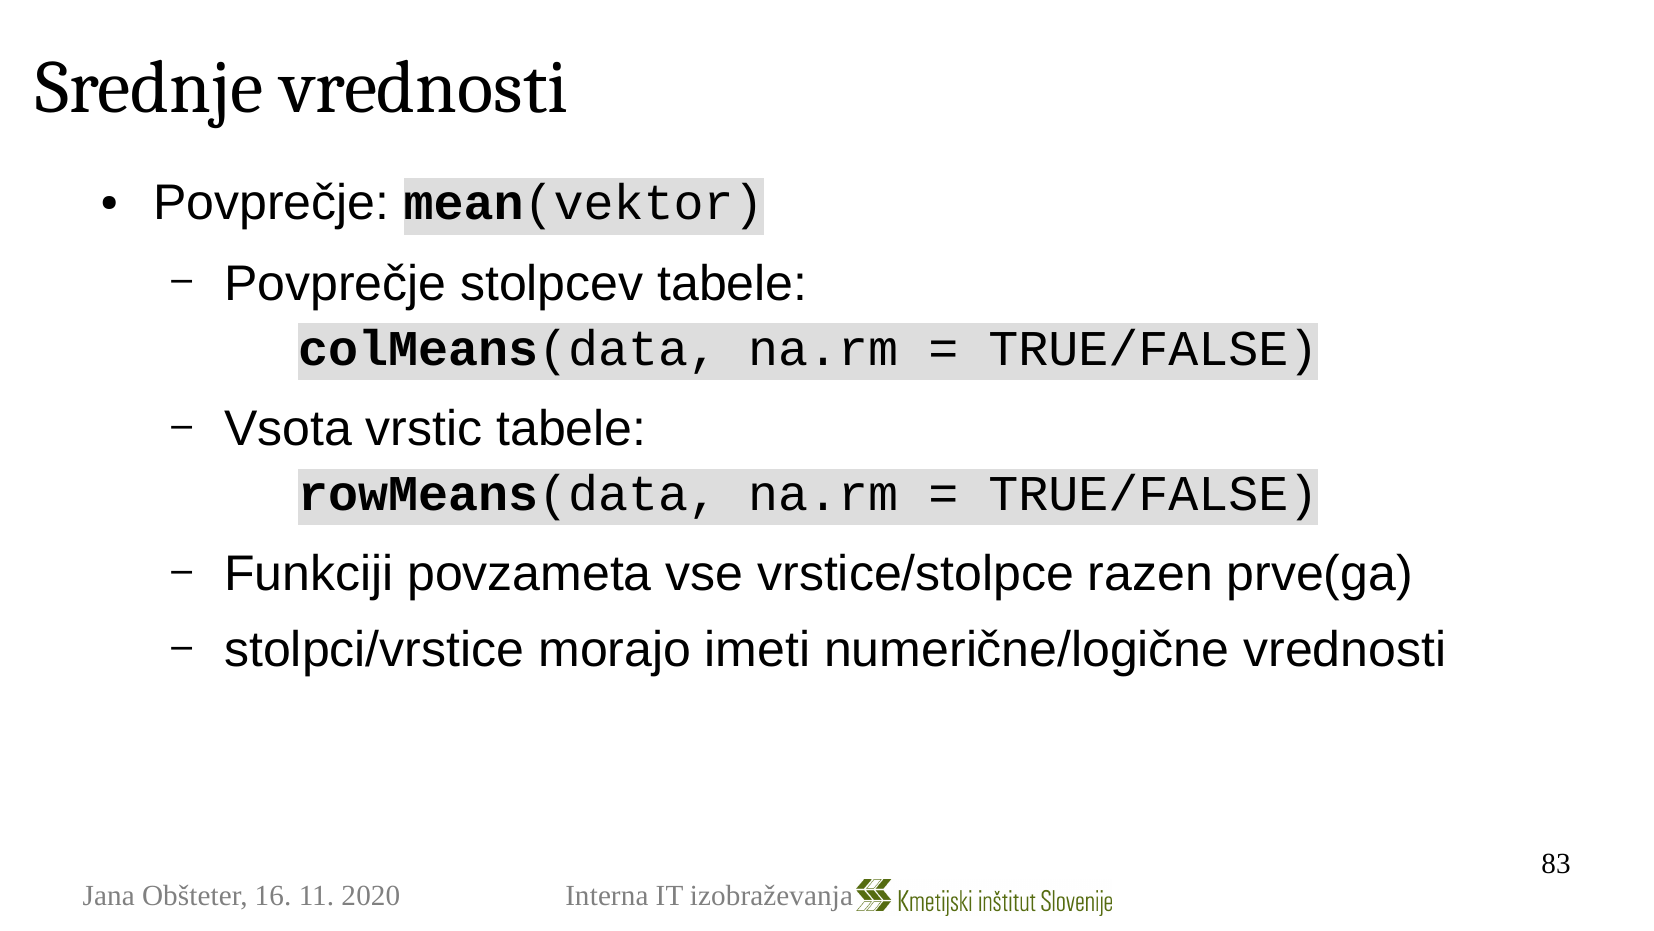

# Srednje vrednosti
Povprečje: mean(vektor)
Povprečje stolpcev tabele:
	colMeans(data, na.rm = TRUE/FALSE)
Vsota vrstic tabele:
	rowMeans(data, na.rm = TRUE/FALSE)
Funkciji povzameta vse vrstice/stolpce razen prve(ga)
stolpci/vrstice morajo imeti numerične/logične vrednosti
83